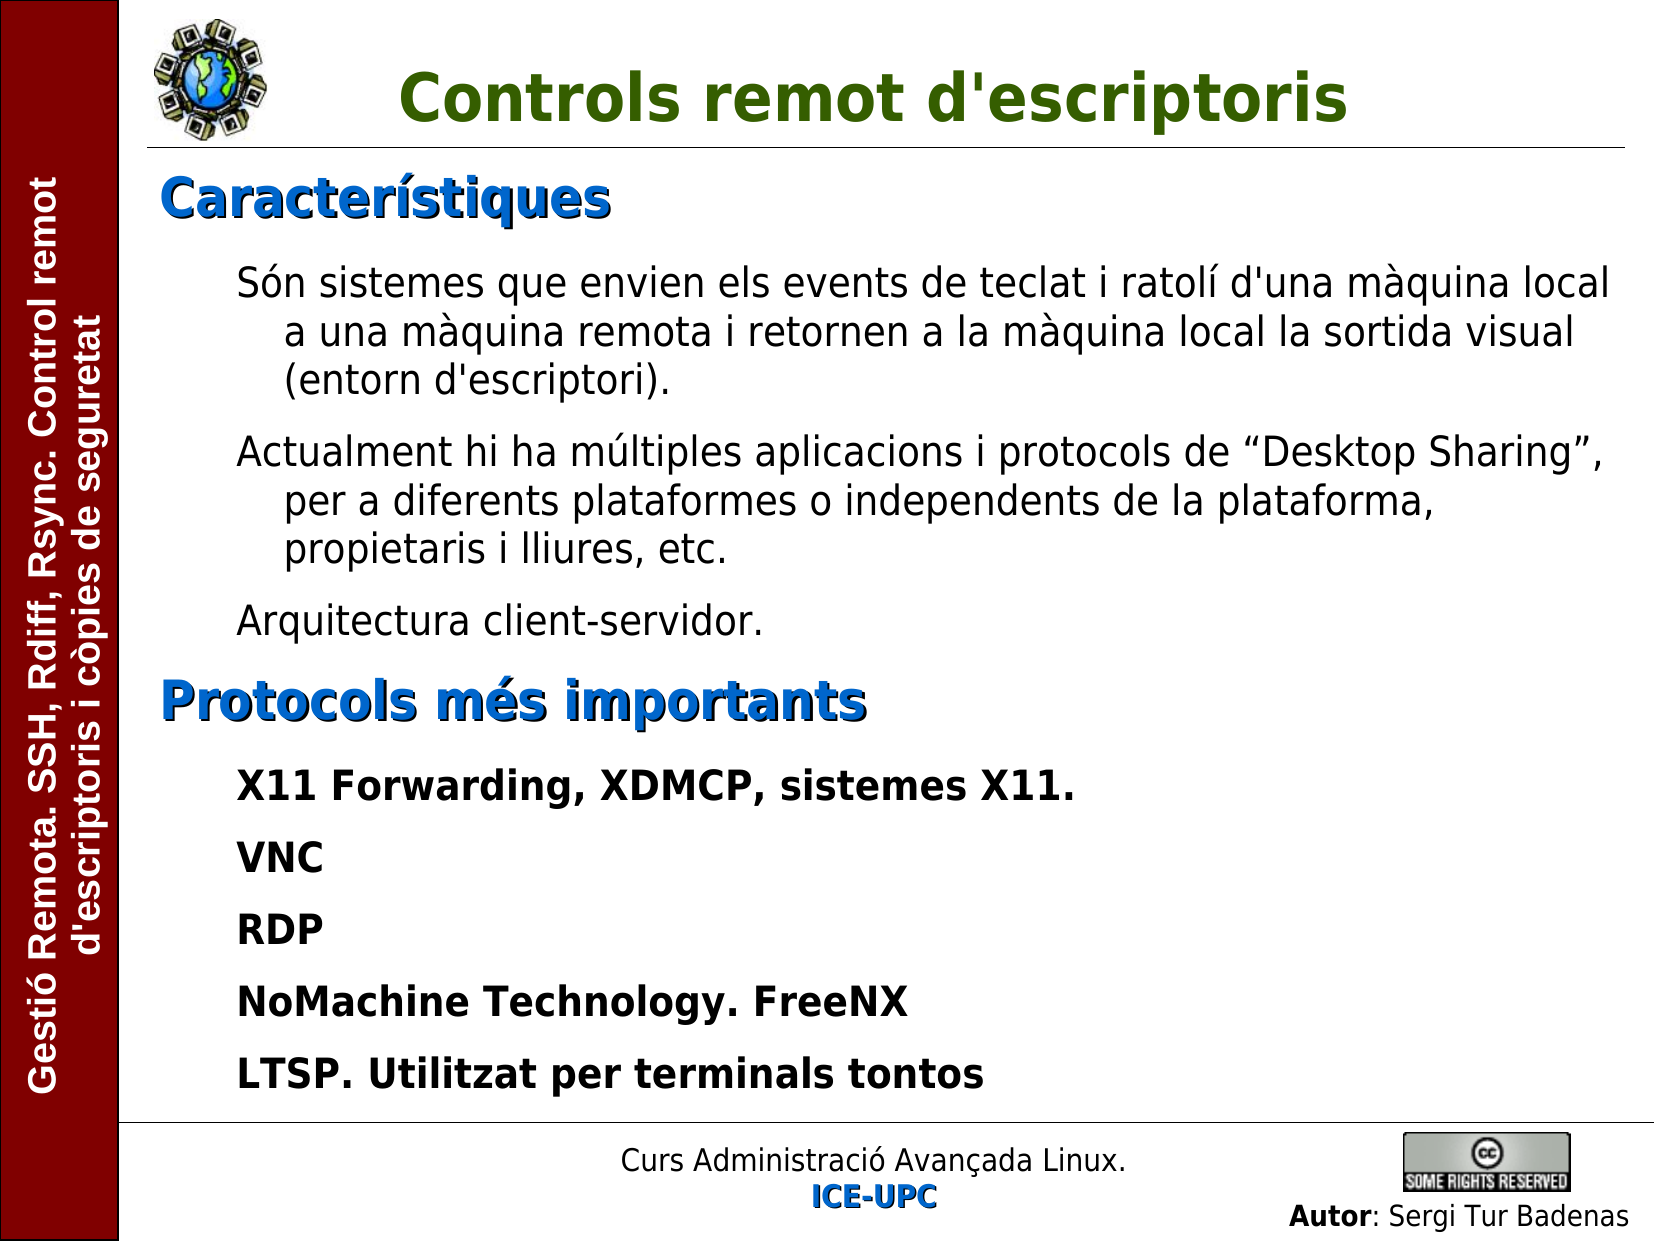

# Controls remot d'escriptoris
Característiques
Són sistemes que envien els events de teclat i ratolí d'una màquina local a una màquina remota i retornen a la màquina local la sortida visual (entorn d'escriptori).
Actualment hi ha múltiples aplicacions i protocols de “Desktop Sharing”, per a diferents plataformes o independents de la plataforma, propietaris i lliures, etc.
Arquitectura client-servidor.
Protocols més importants
X11 Forwarding, XDMCP, sistemes X11.
VNC
RDP
NoMachine Technology. FreeNX
LTSP. Utilitzat per terminals tontos